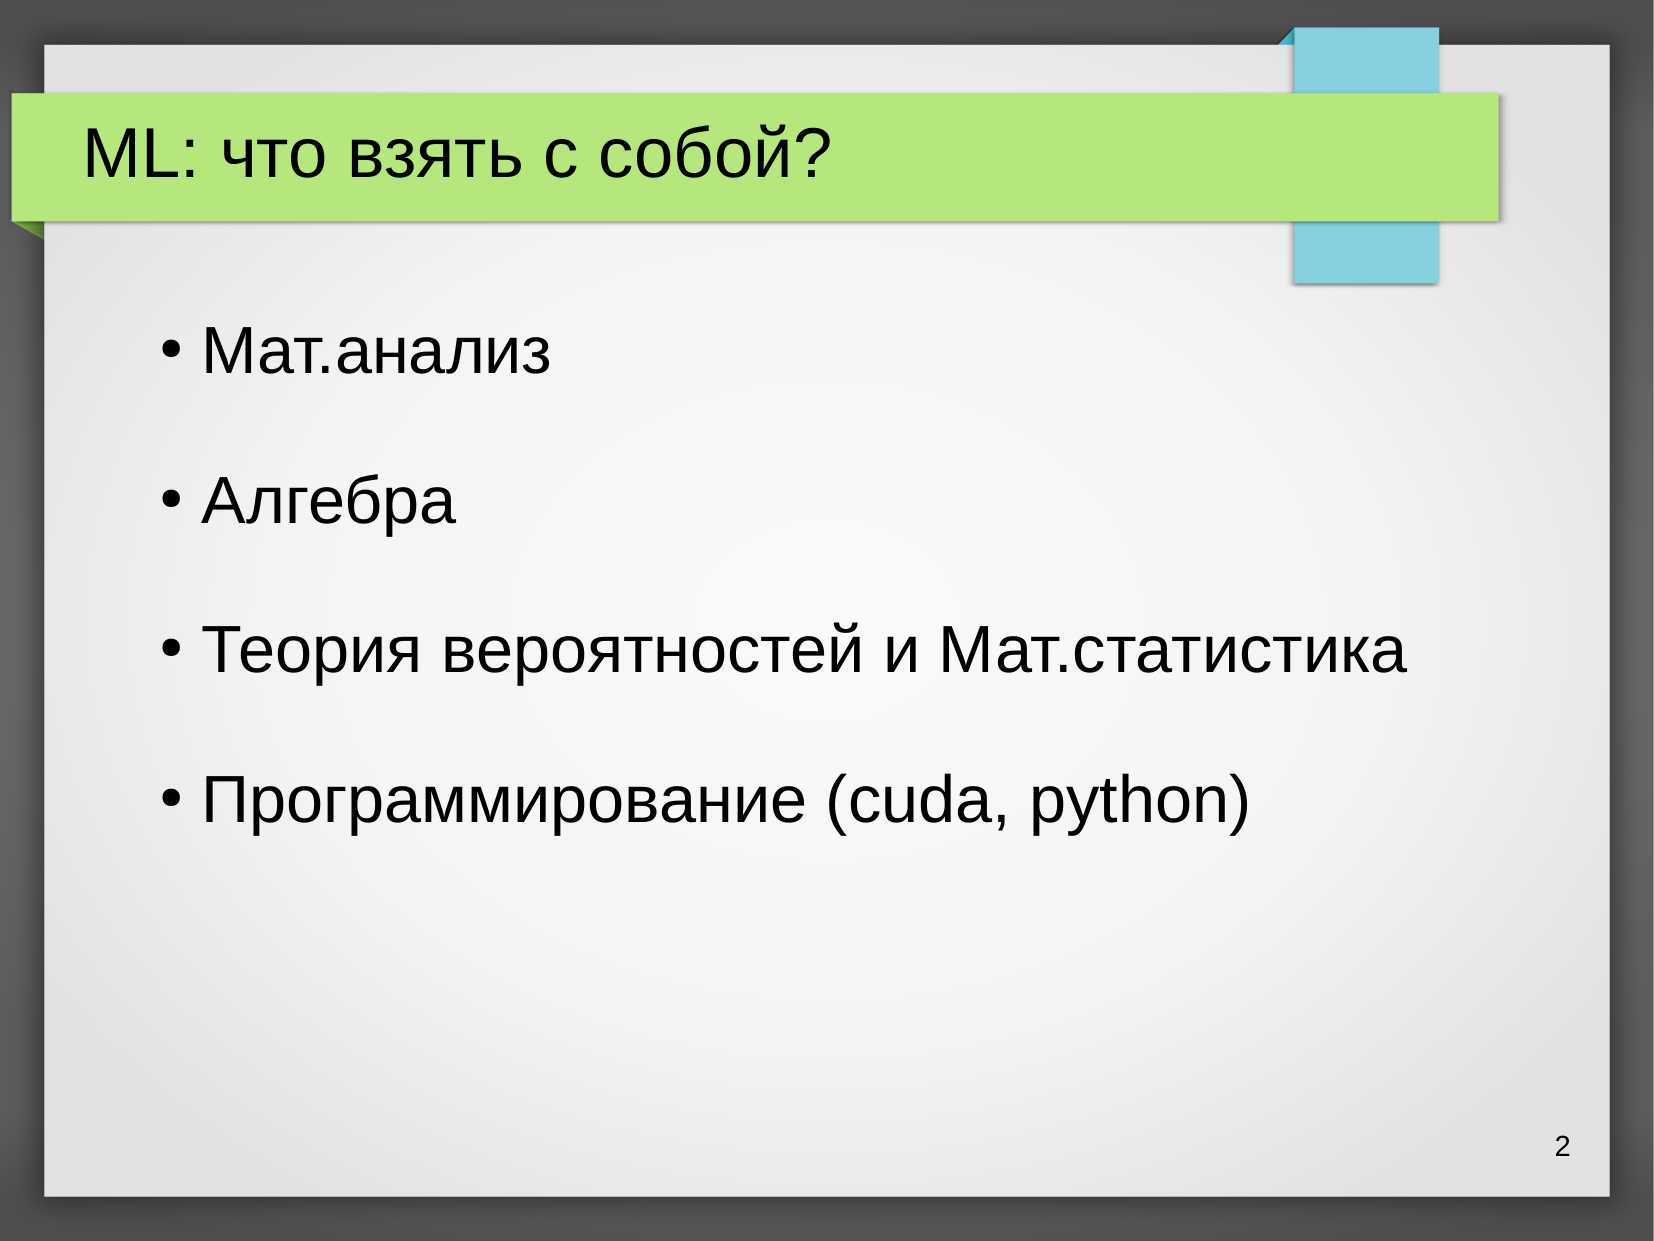

# ML: что взять с собой?
 Мат.анализ
 Алгебра
 Теория вероятностей и Мат.статистика
 Программирование (cuda, python)
2